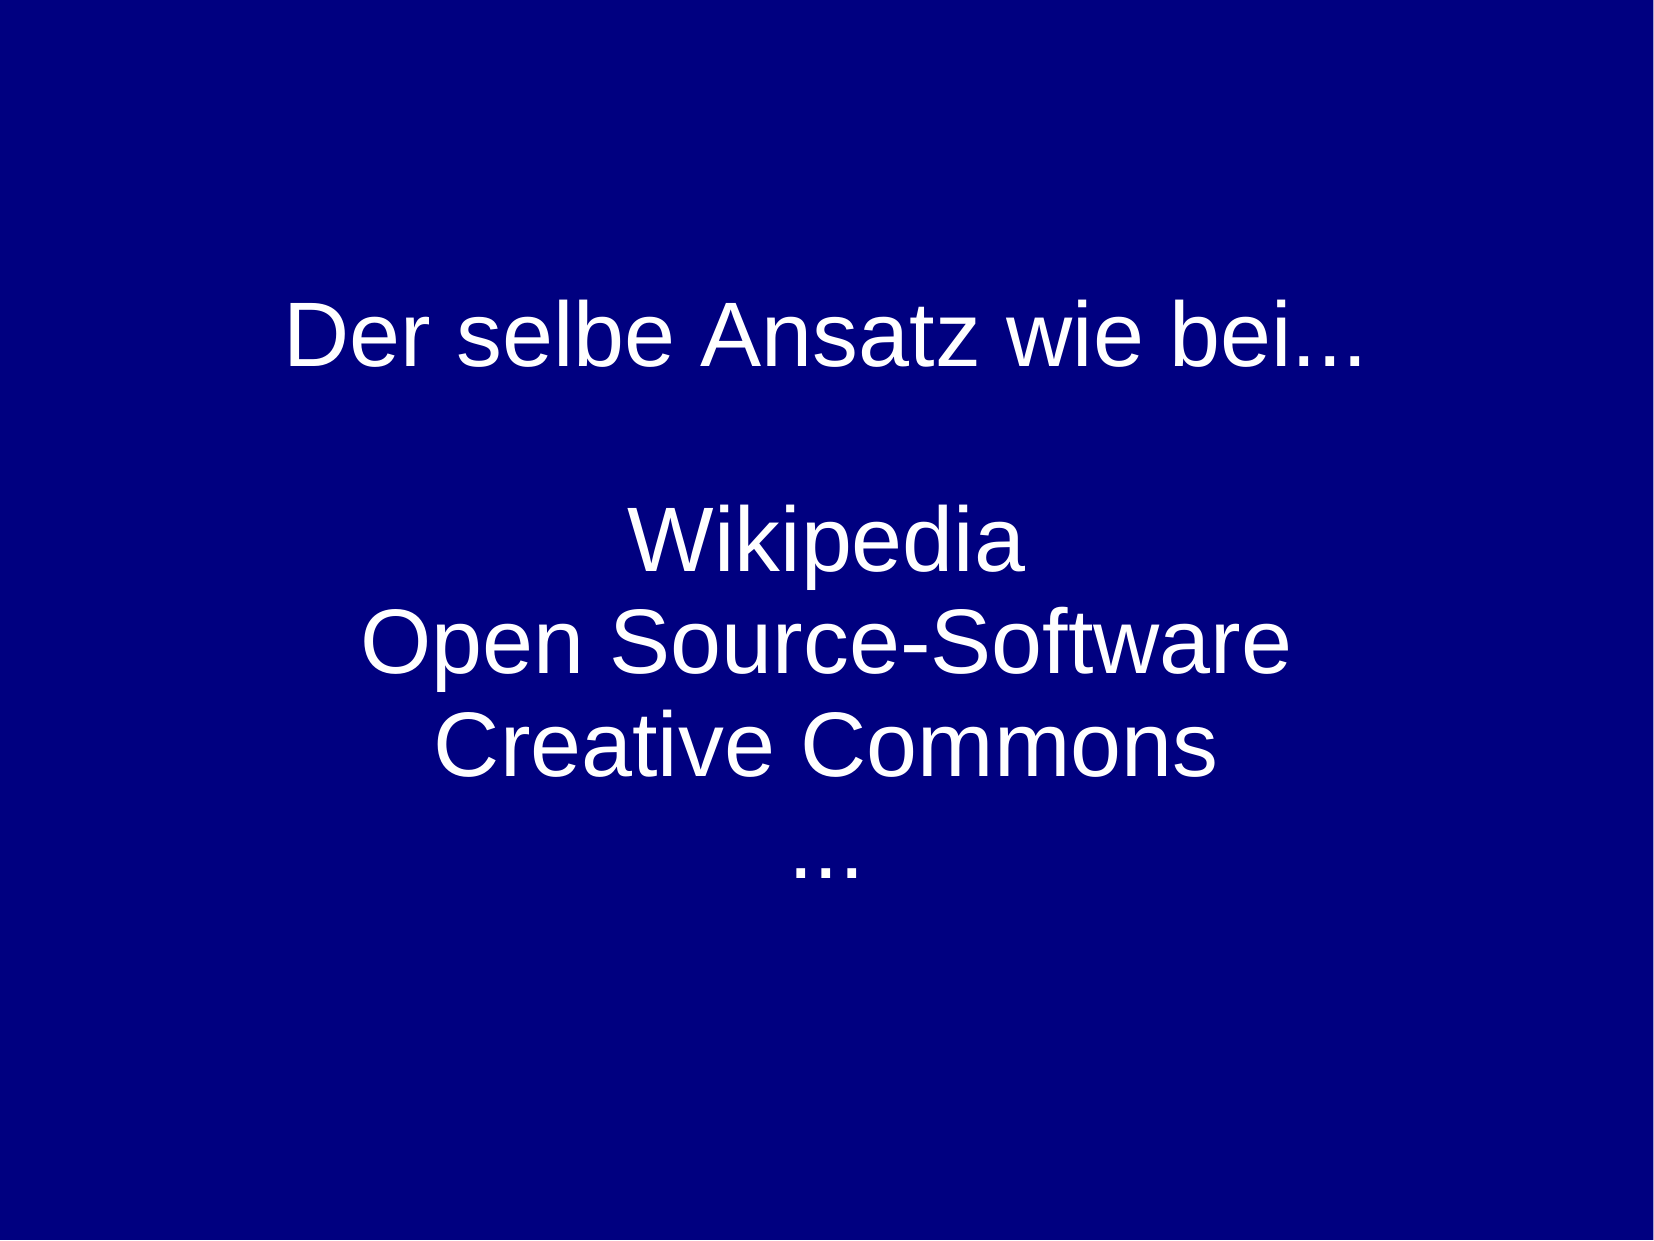

# Der selbe Ansatz wie bei... Wikipedia Open Source-Software Creative Commons ...